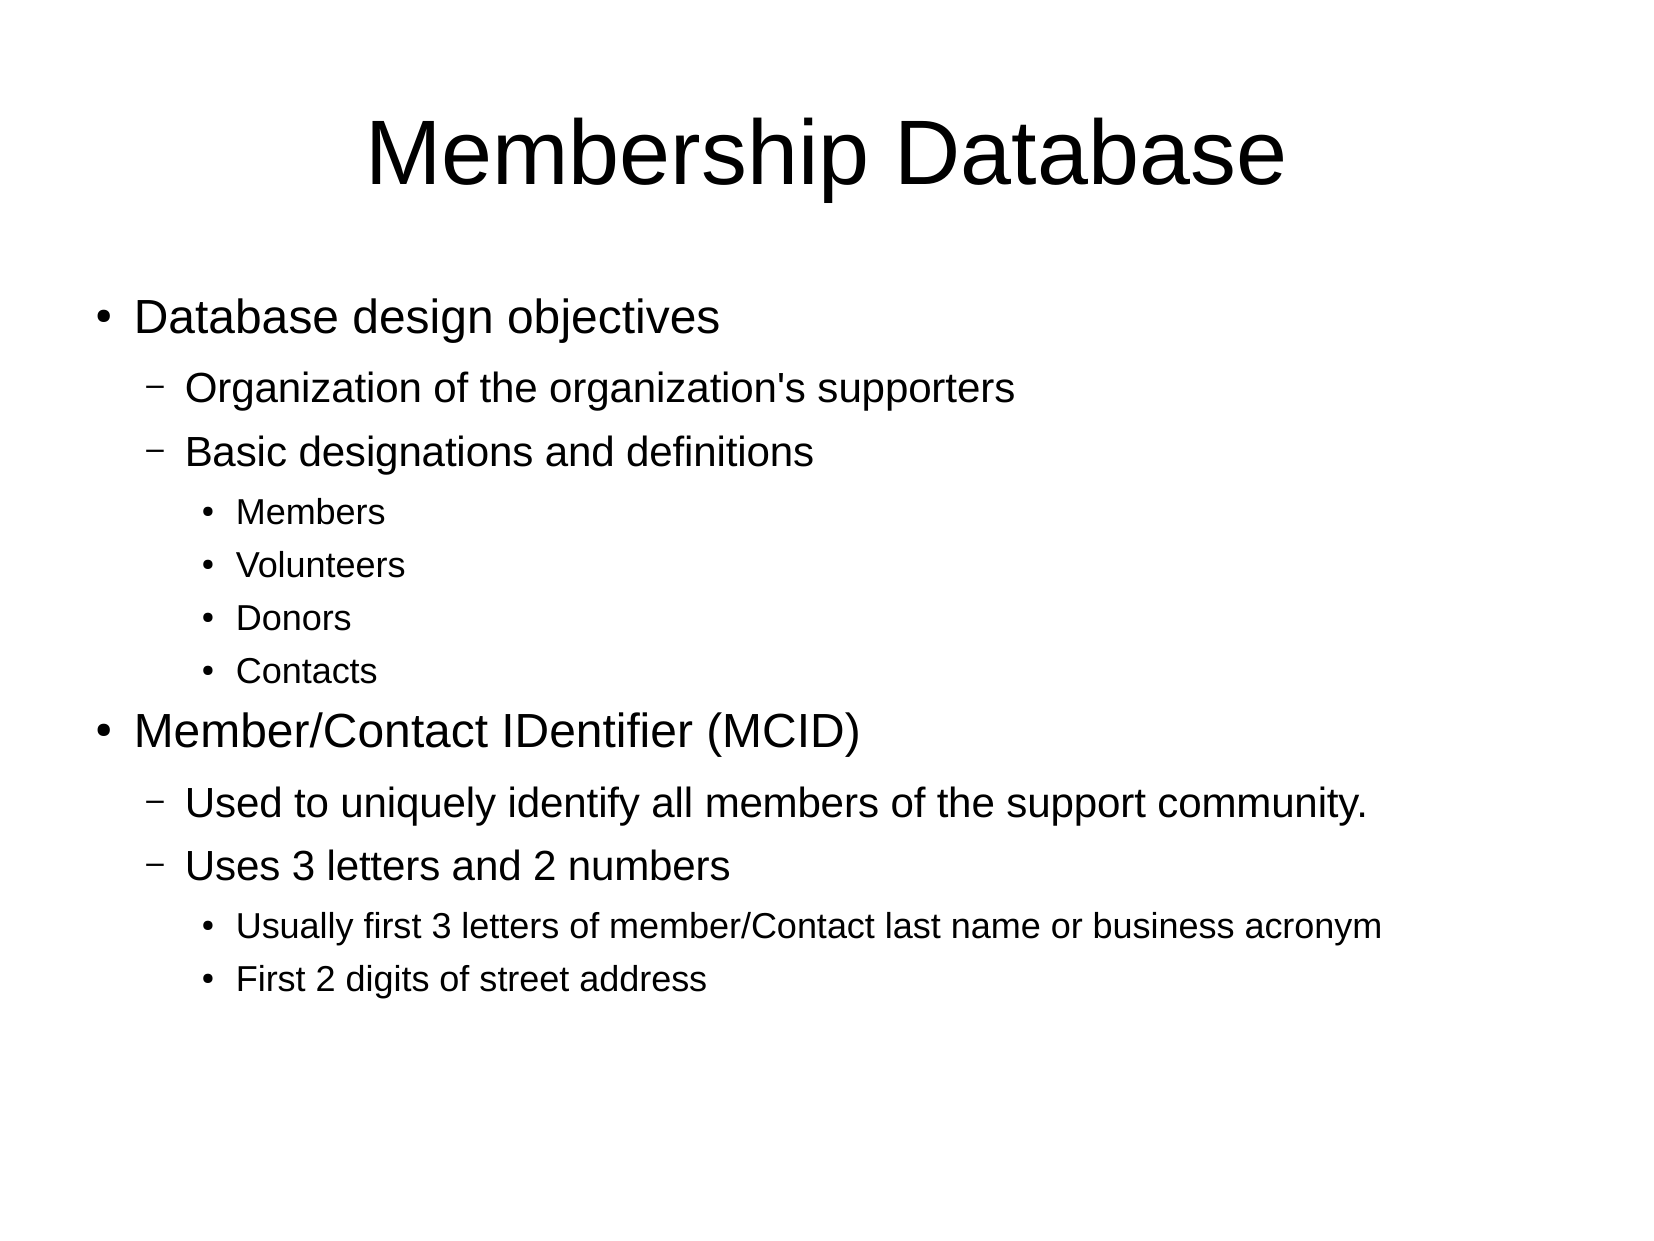

# Membership Database
Database design objectives
Organization of the organization's supporters
Basic designations and definitions
Members
Volunteers
Donors
Contacts
Member/Contact IDentifier (MCID)
Used to uniquely identify all members of the support community.
Uses 3 letters and 2 numbers
Usually first 3 letters of member/Contact last name or business acronym
First 2 digits of street address